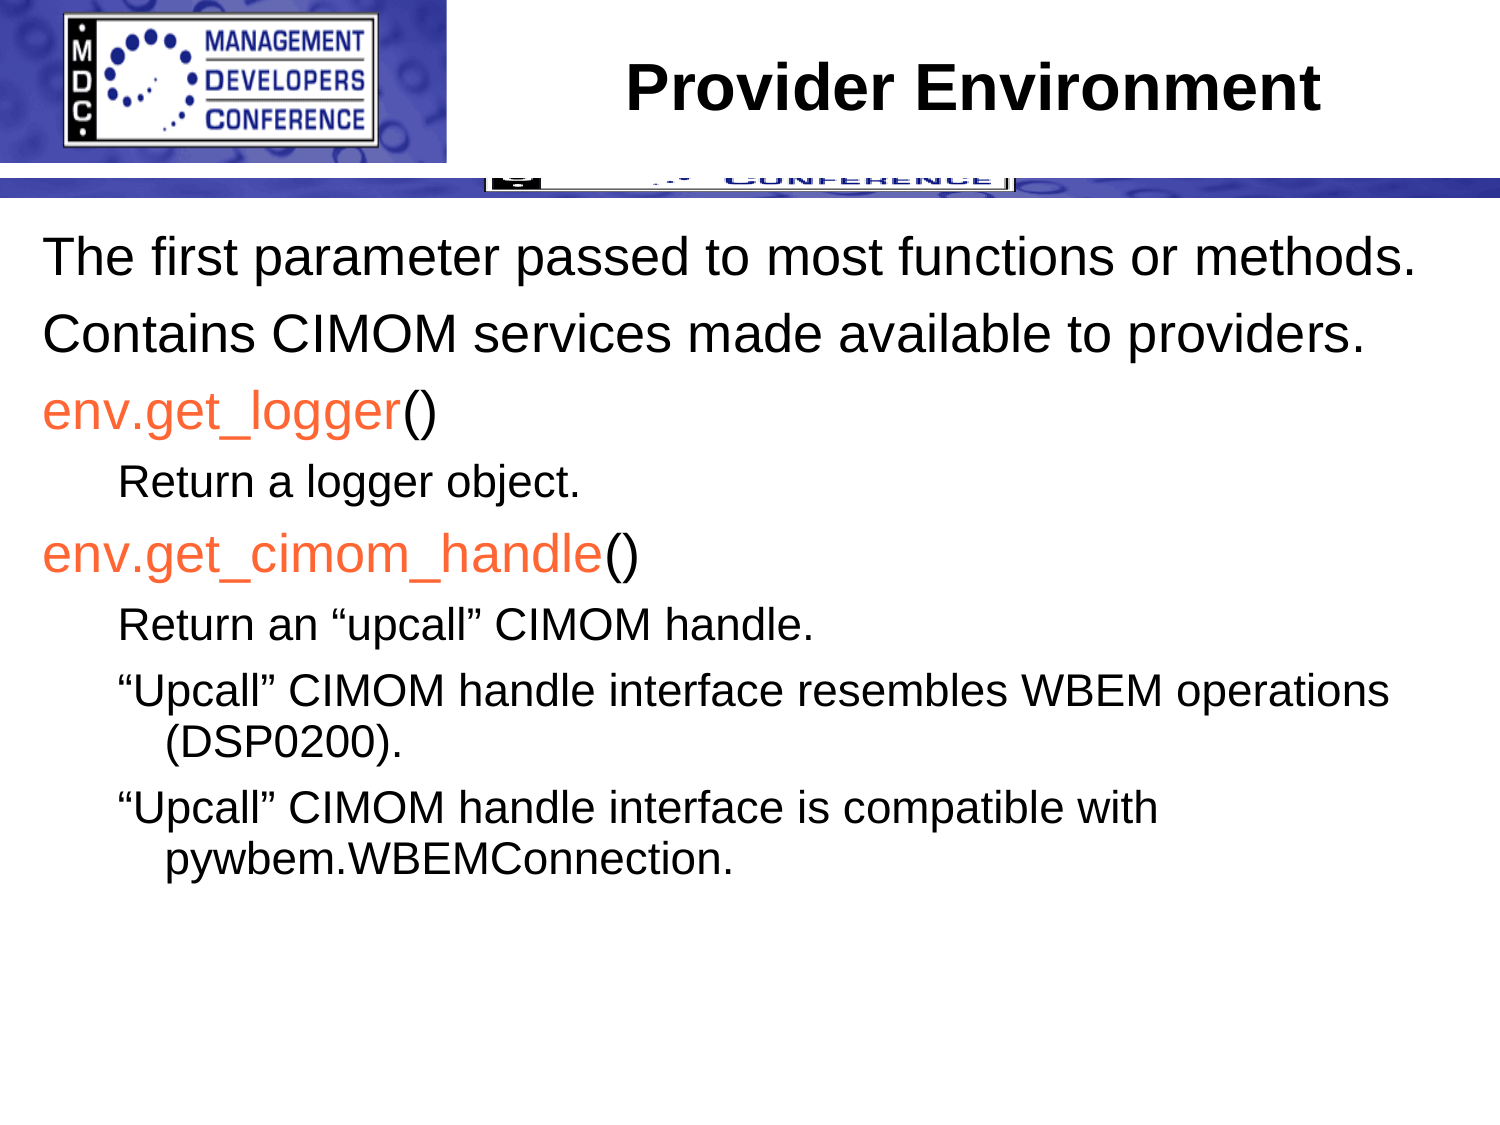

# Provider Environment
The first parameter passed to most functions or methods.
Contains CIMOM services made available to providers.
env.get_logger()
Return a logger object.
env.get_cimom_handle()
Return an “upcall” CIMOM handle.
“Upcall” CIMOM handle interface resembles WBEM operations (DSP0200).
“Upcall” CIMOM handle interface is compatible with pywbem.WBEMConnection.